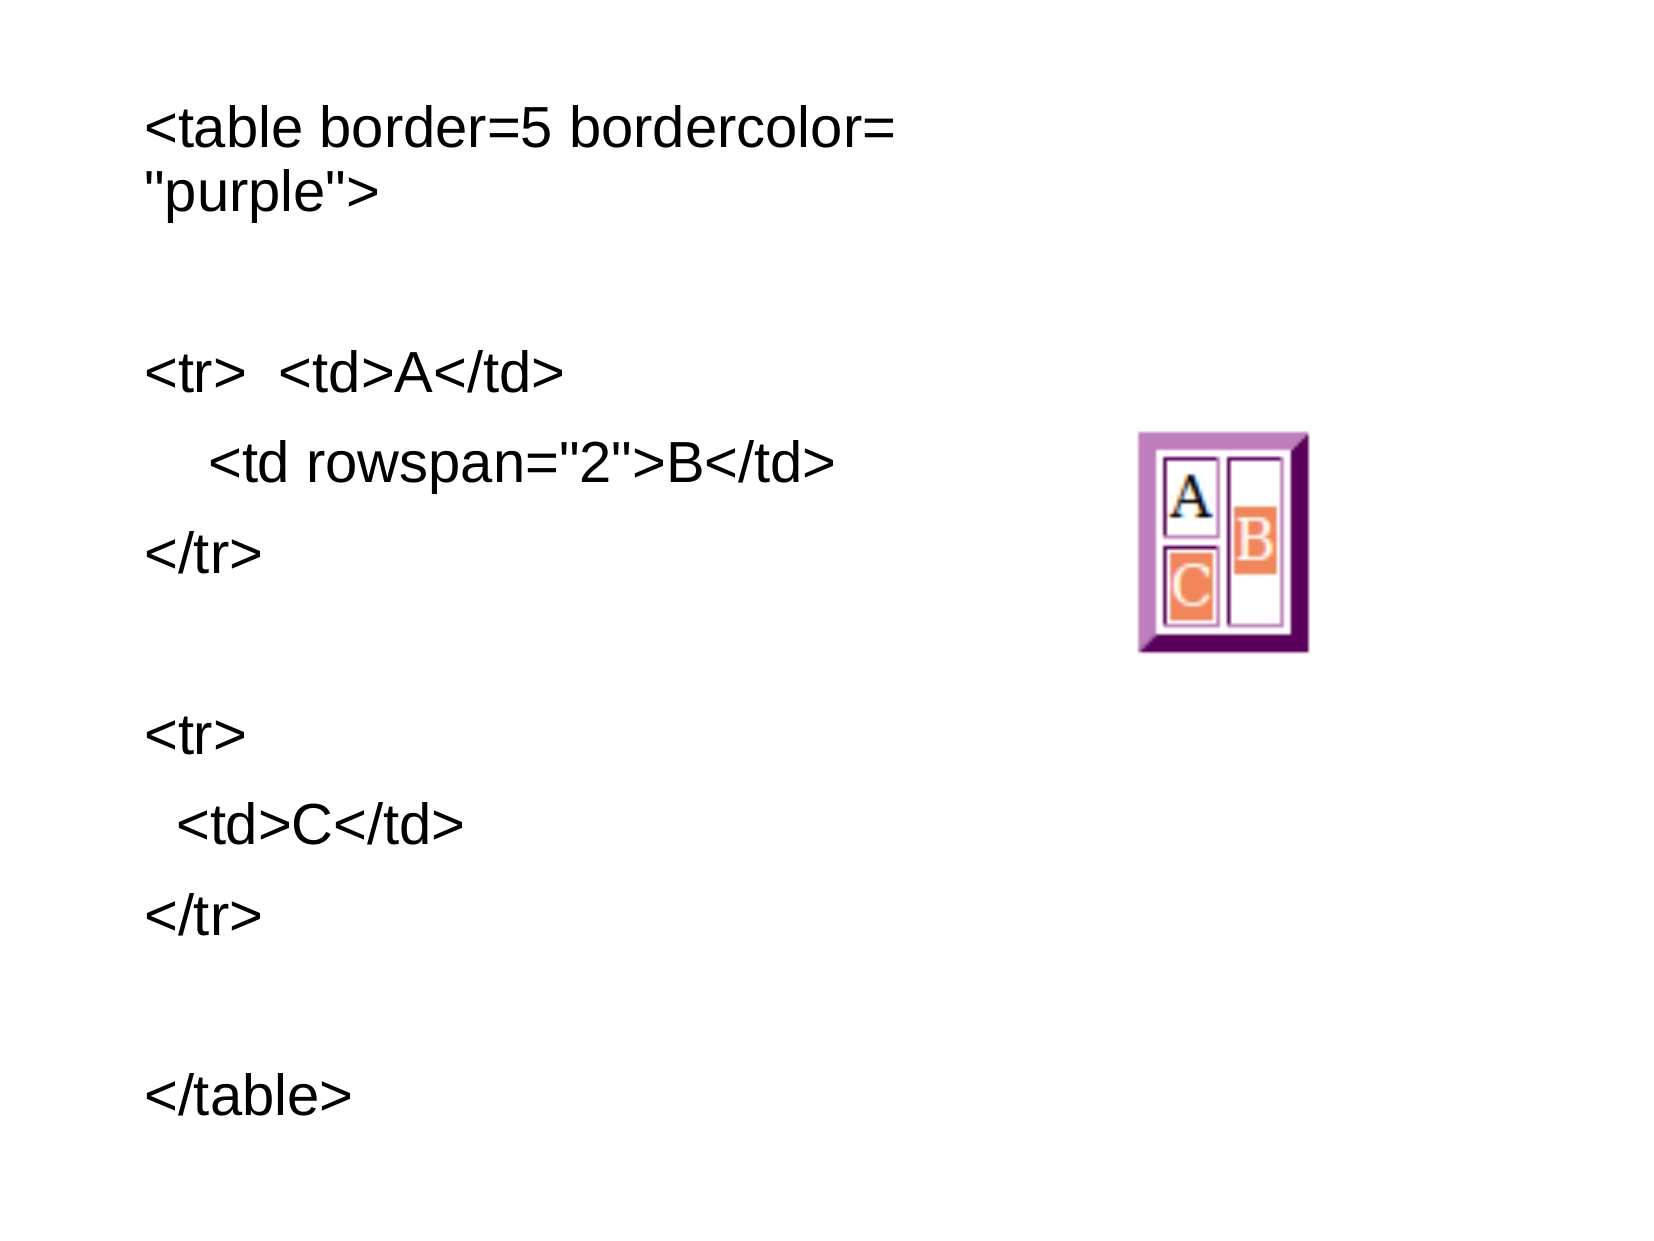

# <table border=5 bordercolor= "purple">
<tr> <td>A</td>
 <td rowspan="2">B</td>
</tr>
<tr>
 <td>C</td>
</tr>
</table>